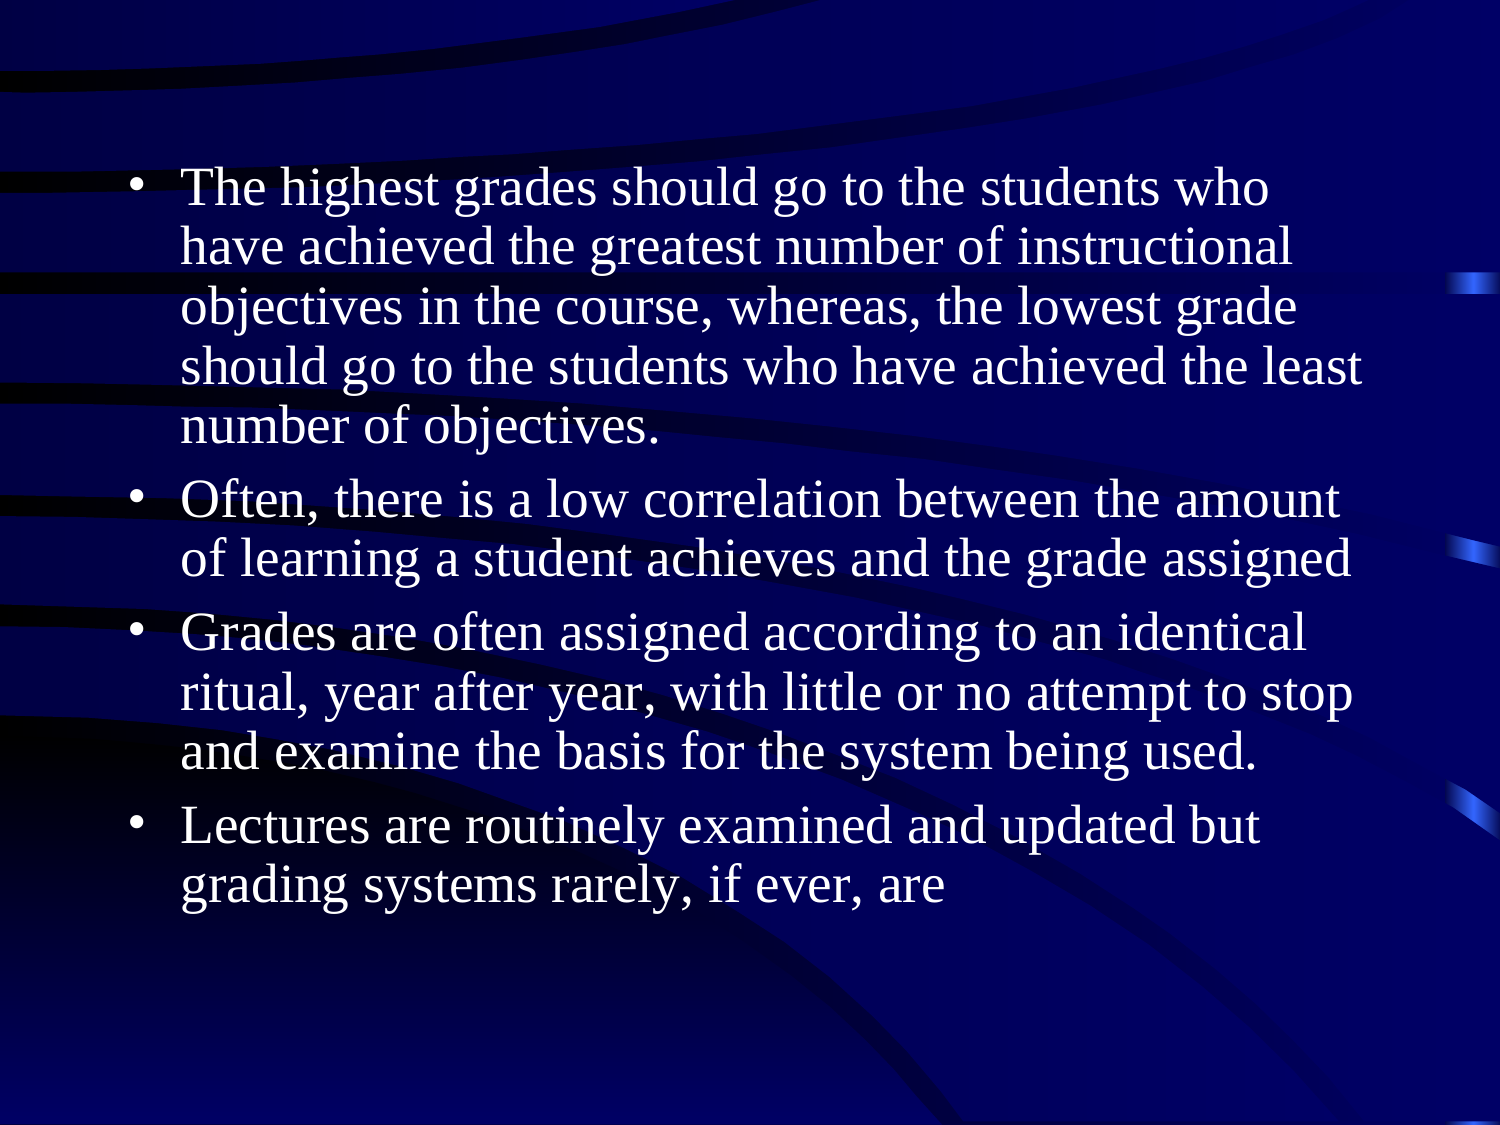

#
The highest grades should go to the students who have achieved the greatest number of instructional objectives in the course, whereas, the lowest grade should go to the students who have achieved the least number of objectives.
Often, there is a low correlation between the amount of learning a student achieves and the grade assigned
Grades are often assigned according to an identical ritual, year after year, with little or no attempt to stop and examine the basis for the system being used.
Lectures are routinely examined and updated but grading systems rarely, if ever, are